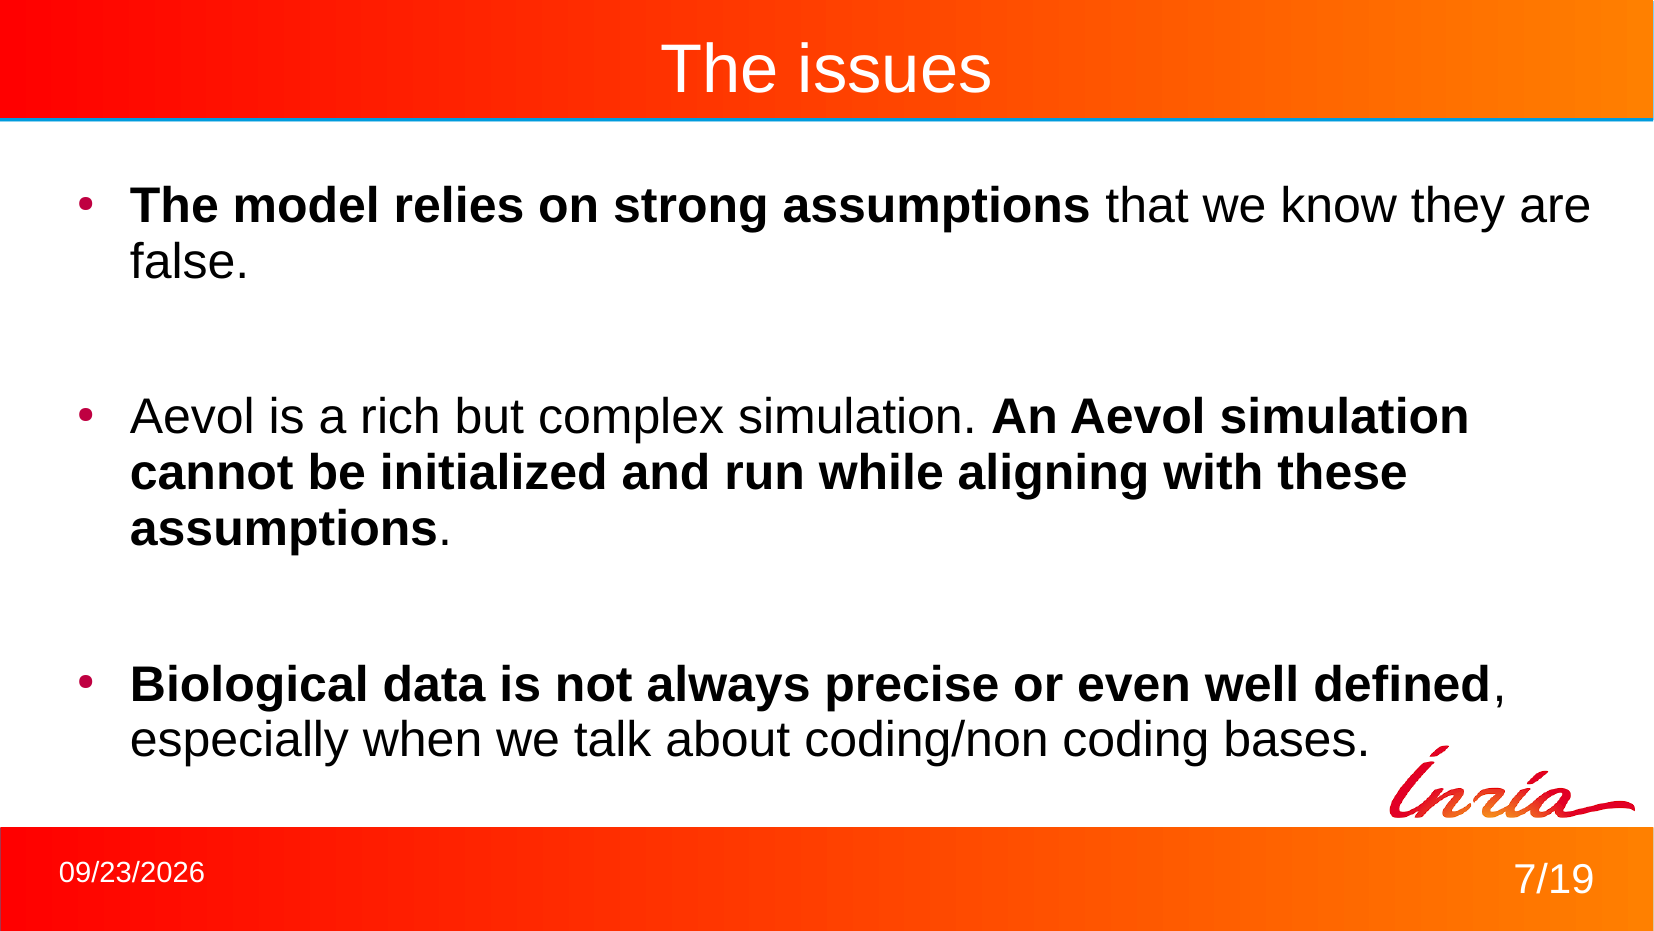

# The issues
The model relies on strong assumptions that we know they are false.
Aevol is a rich but complex simulation. An Aevol simulation cannot be initialized and run while aligning with these assumptions.
Biological data is not always precise or even well defined, especially when we talk about coding/non coding bases.
7